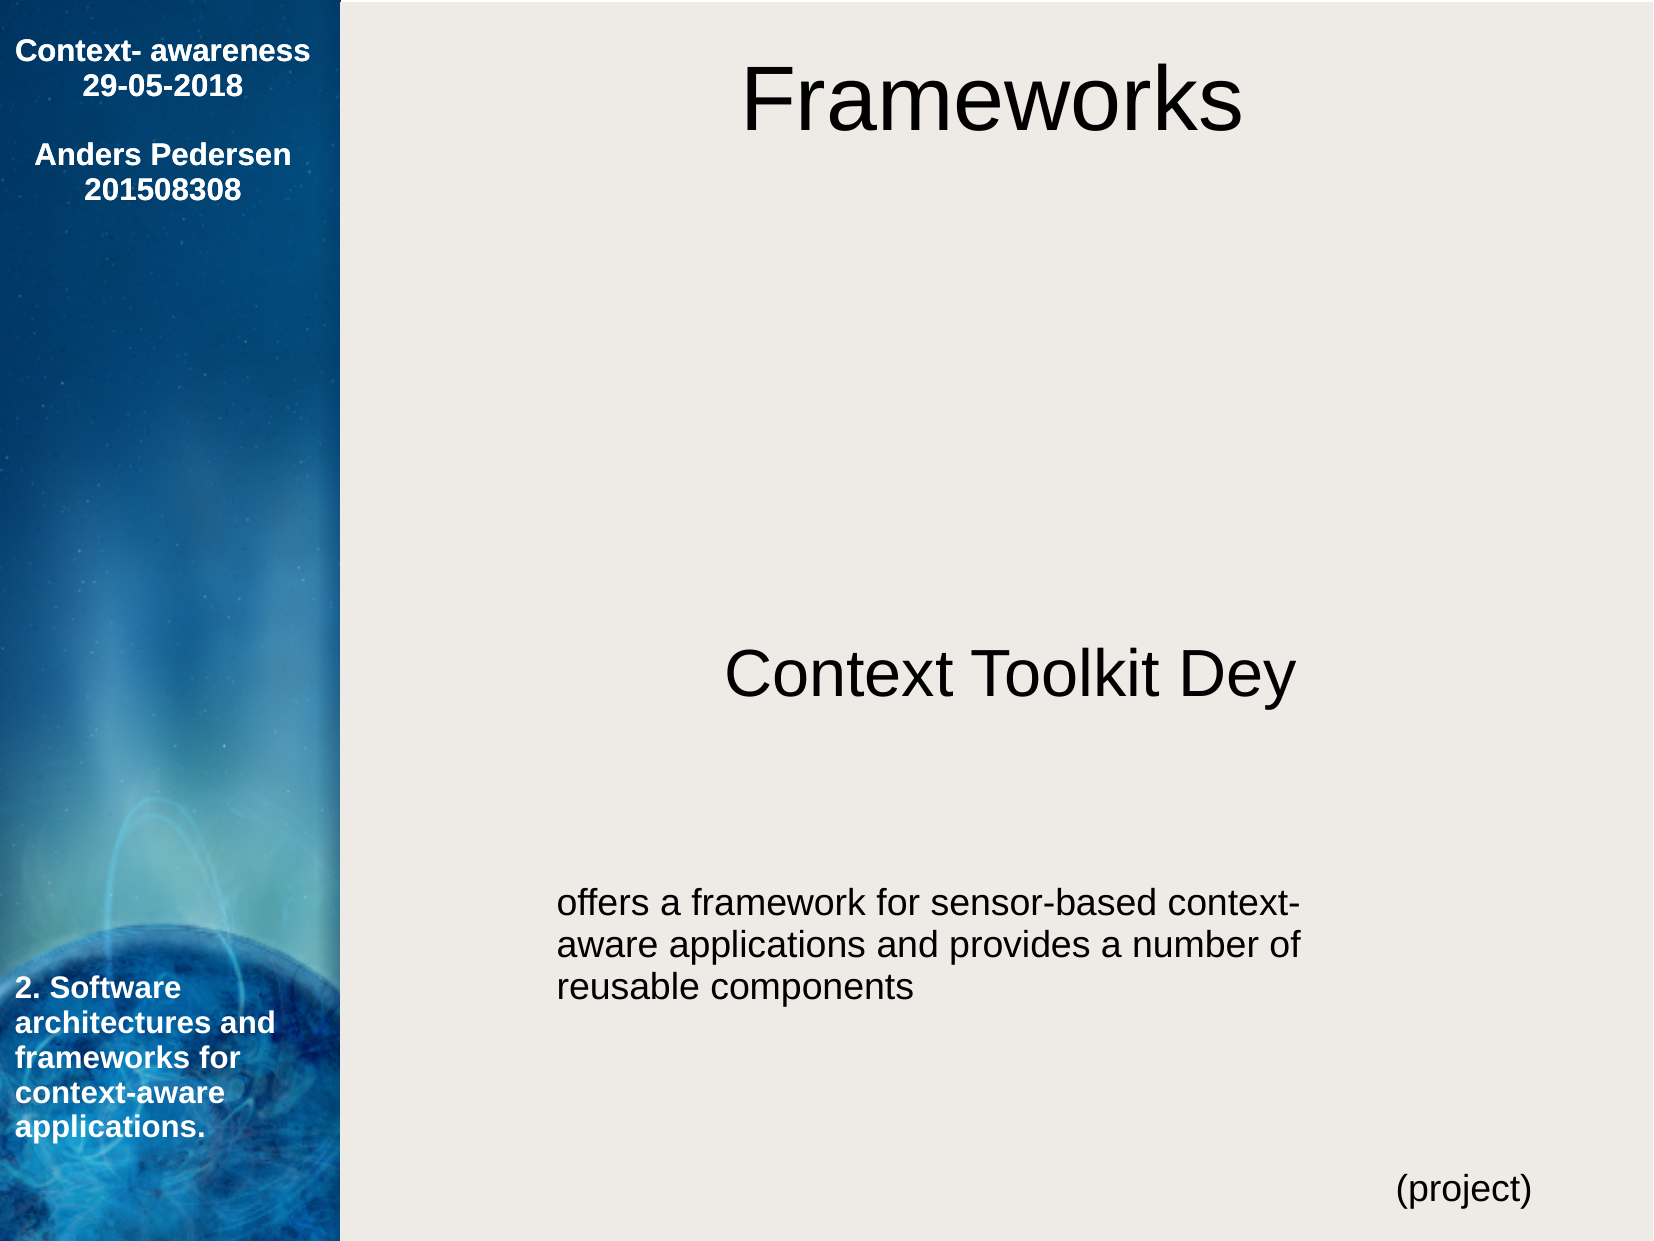

Context Toolkit Dey
Context- awareness
29-05-2018
Anders Pedersen
201508308
Context- awareness
29-05-2018
Anders Pedersen
201508308
2. Software architectures and frameworks for context-aware applications.
Frameworks
# Agenda
offers a framework for sensor-based context-aware applications and provides a number of reusable components
(project)